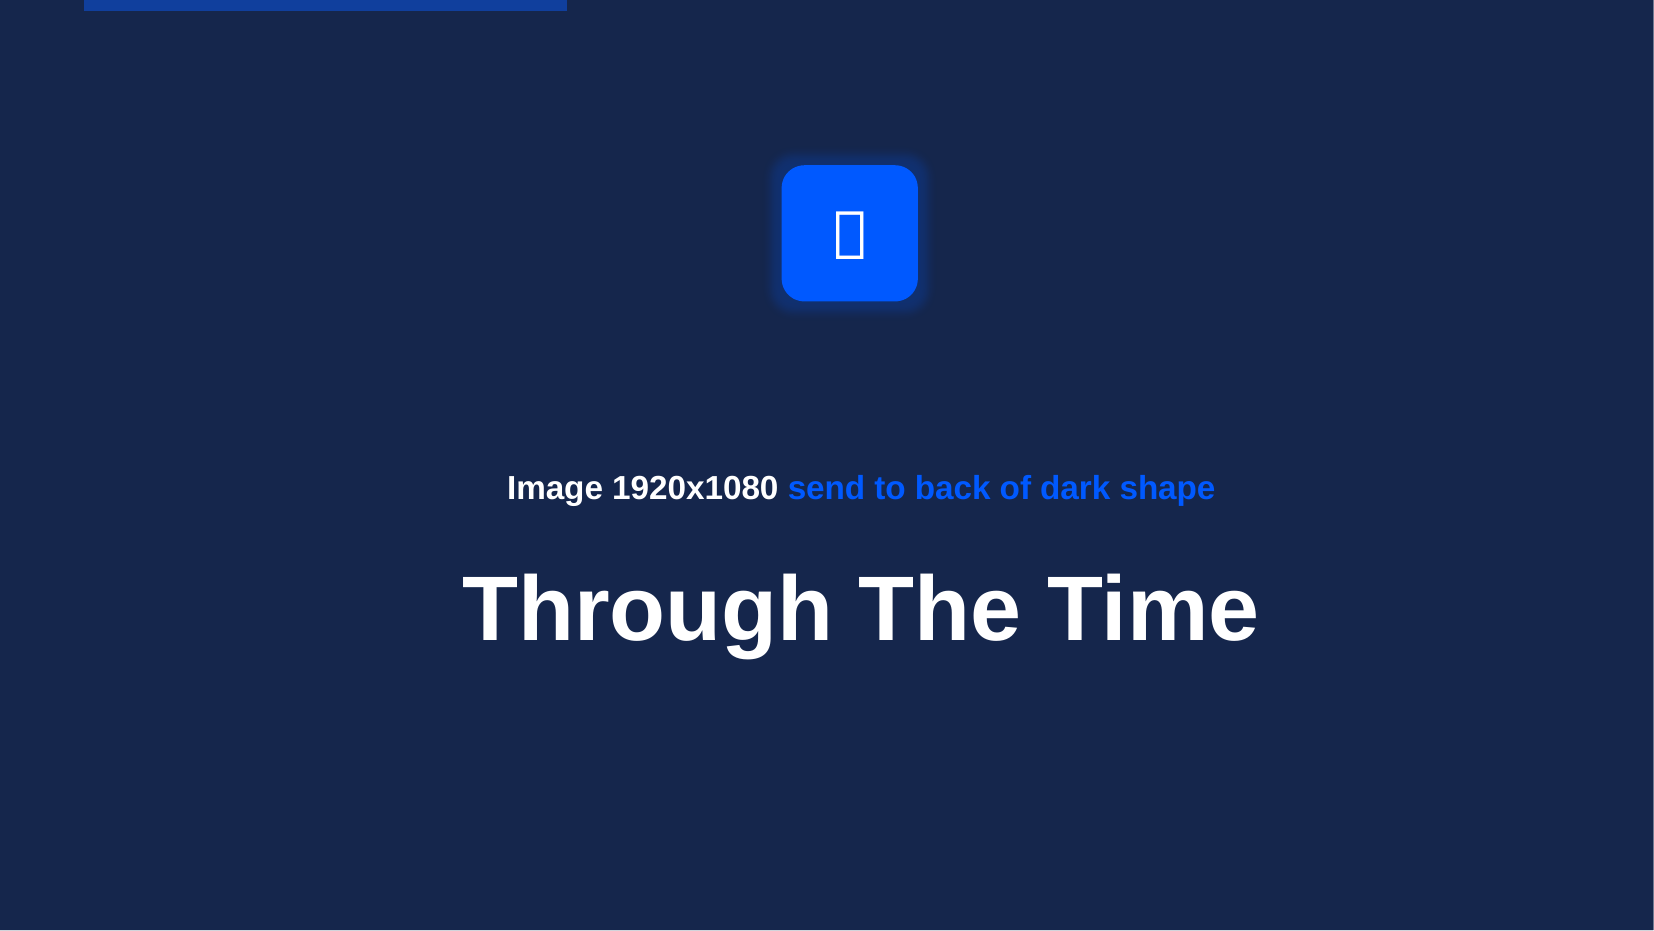


Image 1920x1080 send to back of dark shape
Through The Time